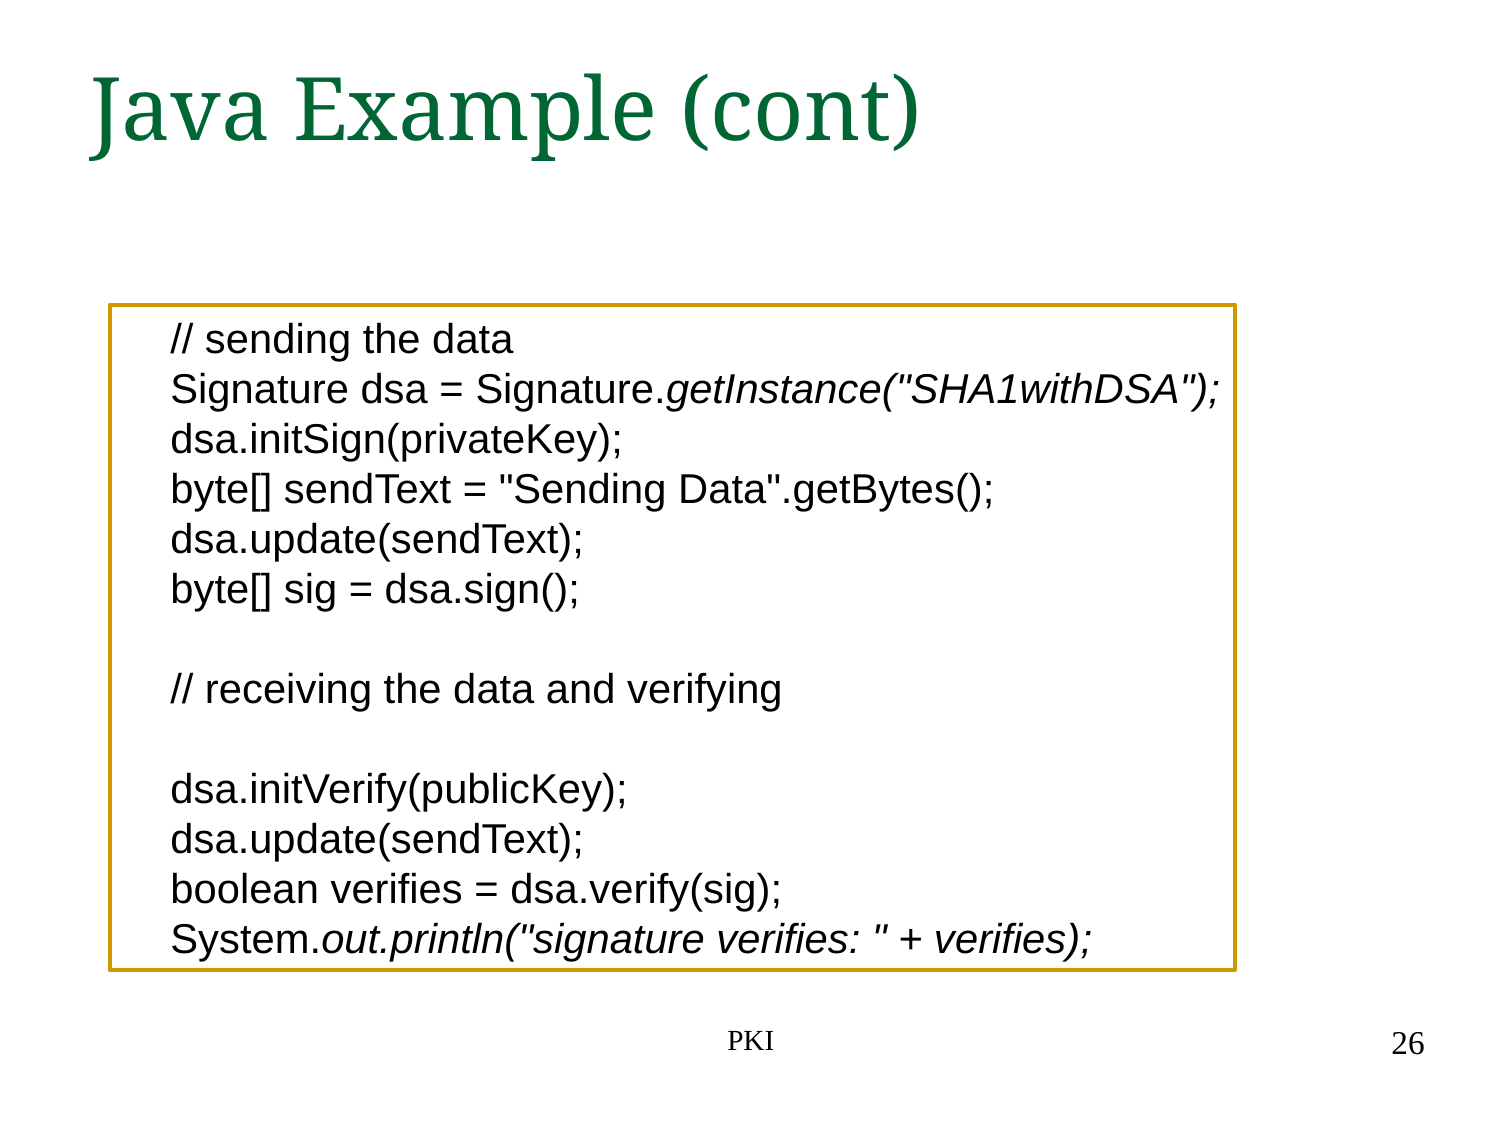

# Java Example (cont)
 // sending the data
 Signature dsa = Signature.getInstance("SHA1withDSA");
 dsa.initSign(privateKey);
 byte[] sendText = "Sending Data".getBytes();
 dsa.update(sendText);
 byte[] sig = dsa.sign();
 // receiving the data and verifying
 dsa.initVerify(publicKey);
 dsa.update(sendText);
 boolean verifies = dsa.verify(sig);
 System.out.println("signature verifies: " + verifies);
PKI
26